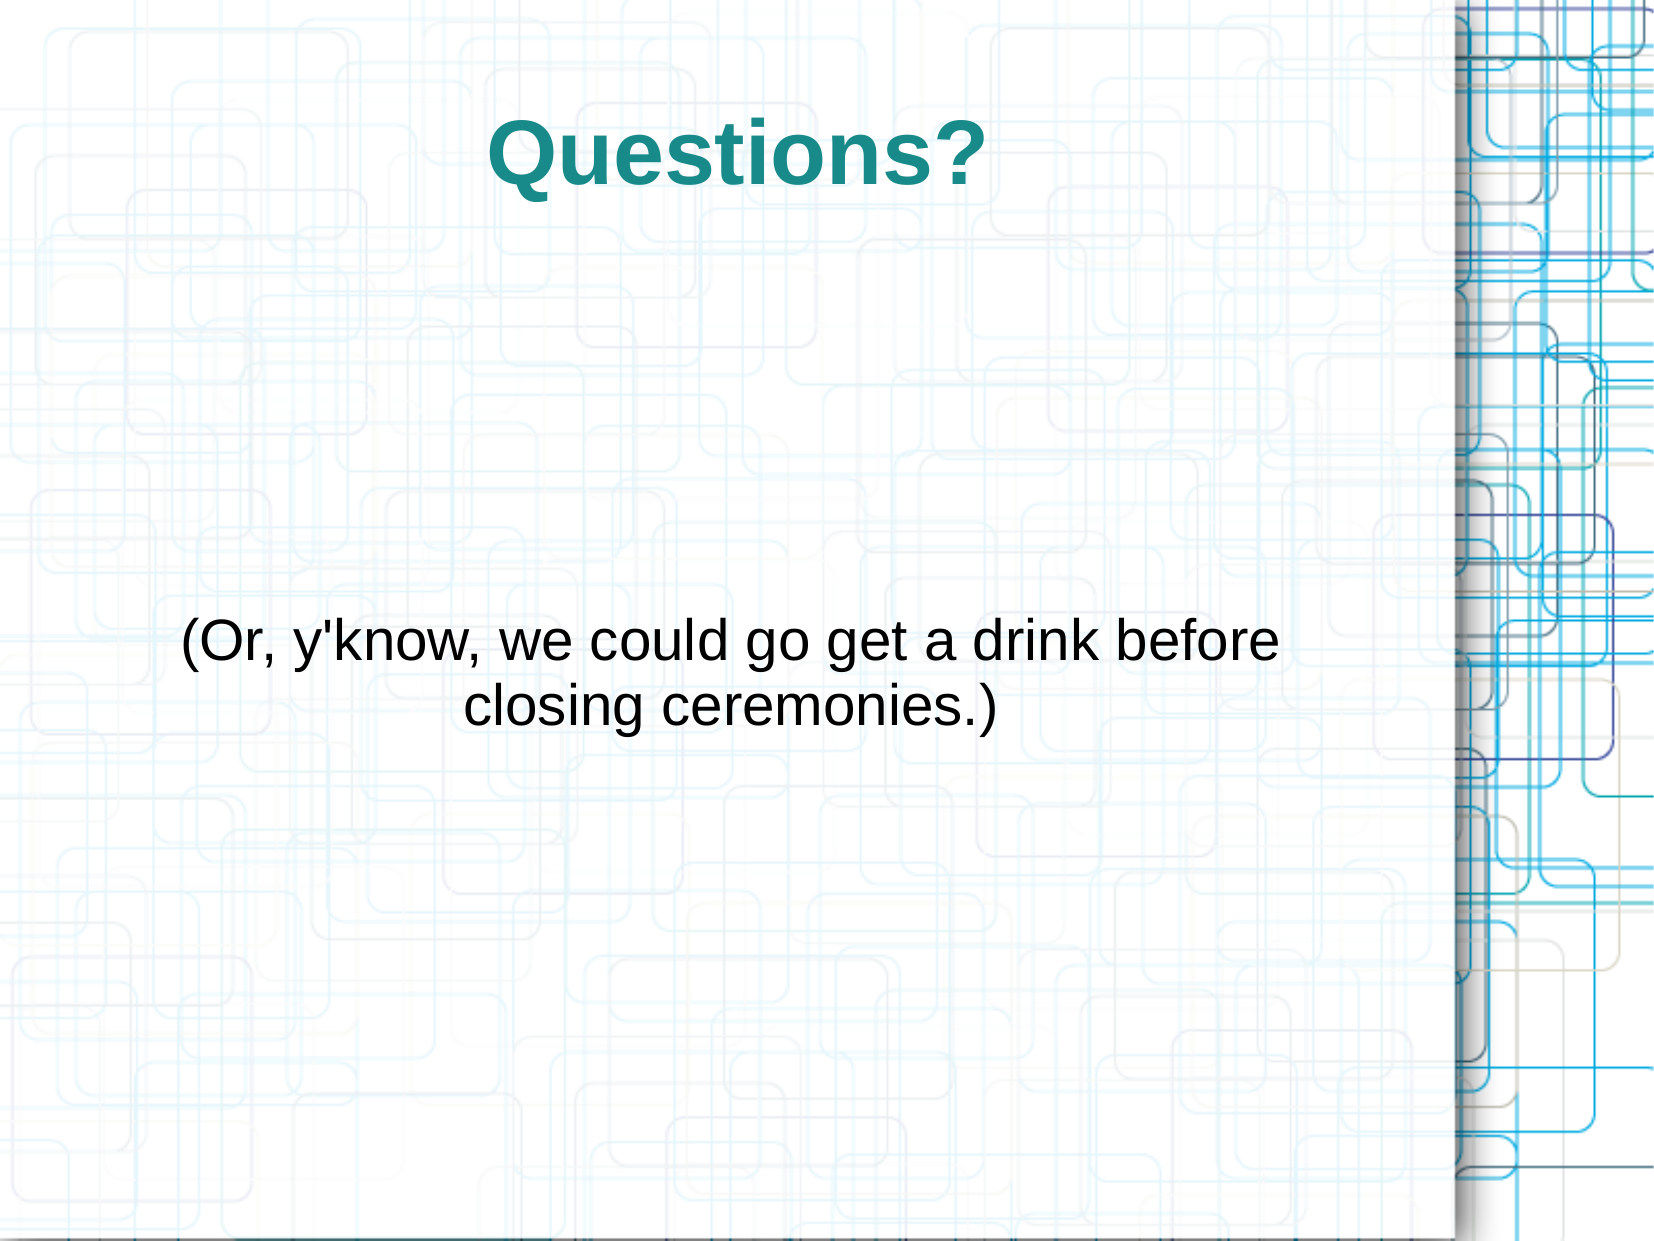

# Questions?
(Or, y'know, we could go get a drink before closing ceremonies.)